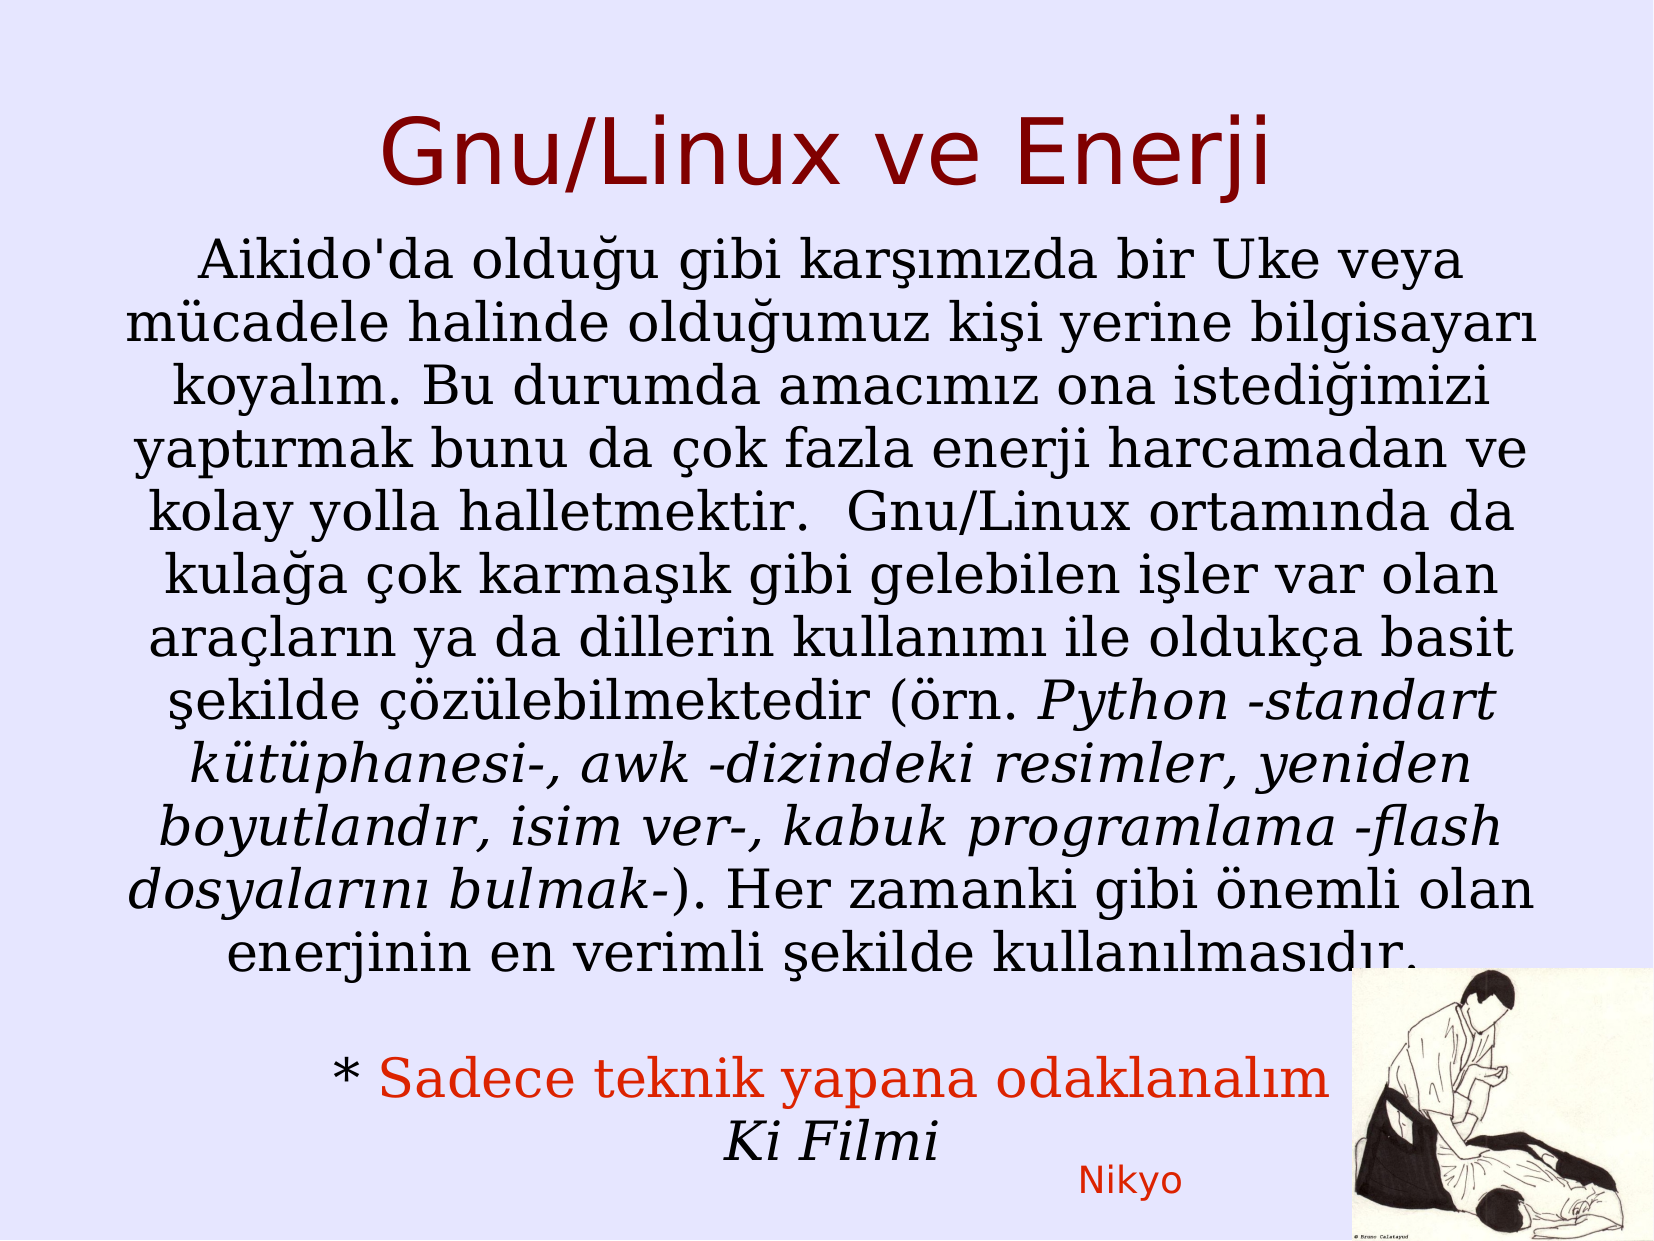

# Gnu/Linux ve Enerji
Aikido'da olduğu gibi karşımızda bir Uke veya mücadele halinde olduğumuz kişi yerine bilgisayarı koyalım. Bu durumda amacımız ona istediğimizi yaptırmak bunu da çok fazla enerji harcamadan ve kolay yolla halletmektir. Gnu/Linux ortamında da kulağa çok karmaşık gibi gelebilen işler var olan araçların ya da dillerin kullanımı ile oldukça basit şekilde çözülebilmektedir (örn. Python -standart kütüphanesi-, awk -dizindeki resimler, yeniden boyutlandır, isim ver-, kabuk programlama -flash dosyalarını bulmak-). Her zamanki gibi önemli olan enerjinin en verimli şekilde kullanılmasıdır.
* Sadece teknik yapana odaklanalım
Ki Filmi
Nikyo